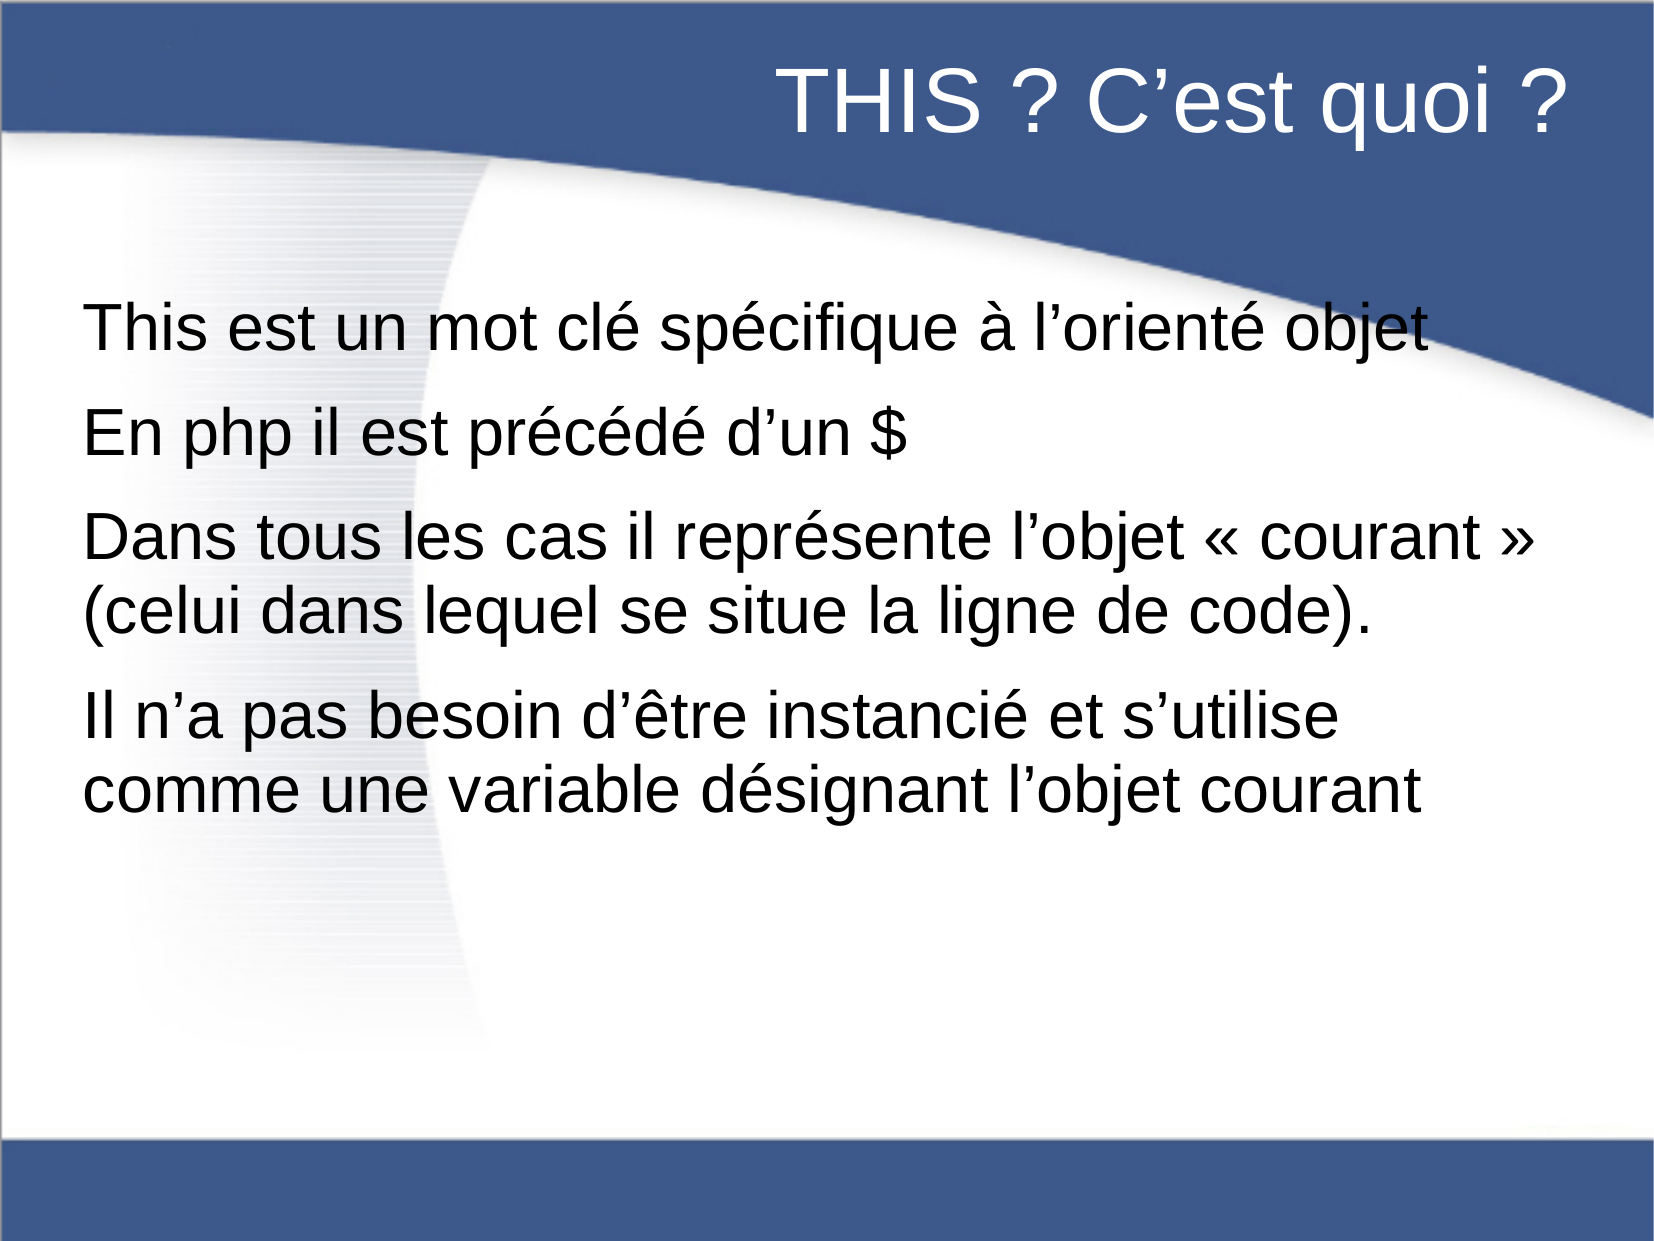

# THIS ? C’est quoi ?
This est un mot clé spécifique à l’orienté objet
En php il est précédé d’un $
Dans tous les cas il représente l’objet « courant » (celui dans lequel se situe la ligne de code).
Il n’a pas besoin d’être instancié et s’utilise comme une variable désignant l’objet courant